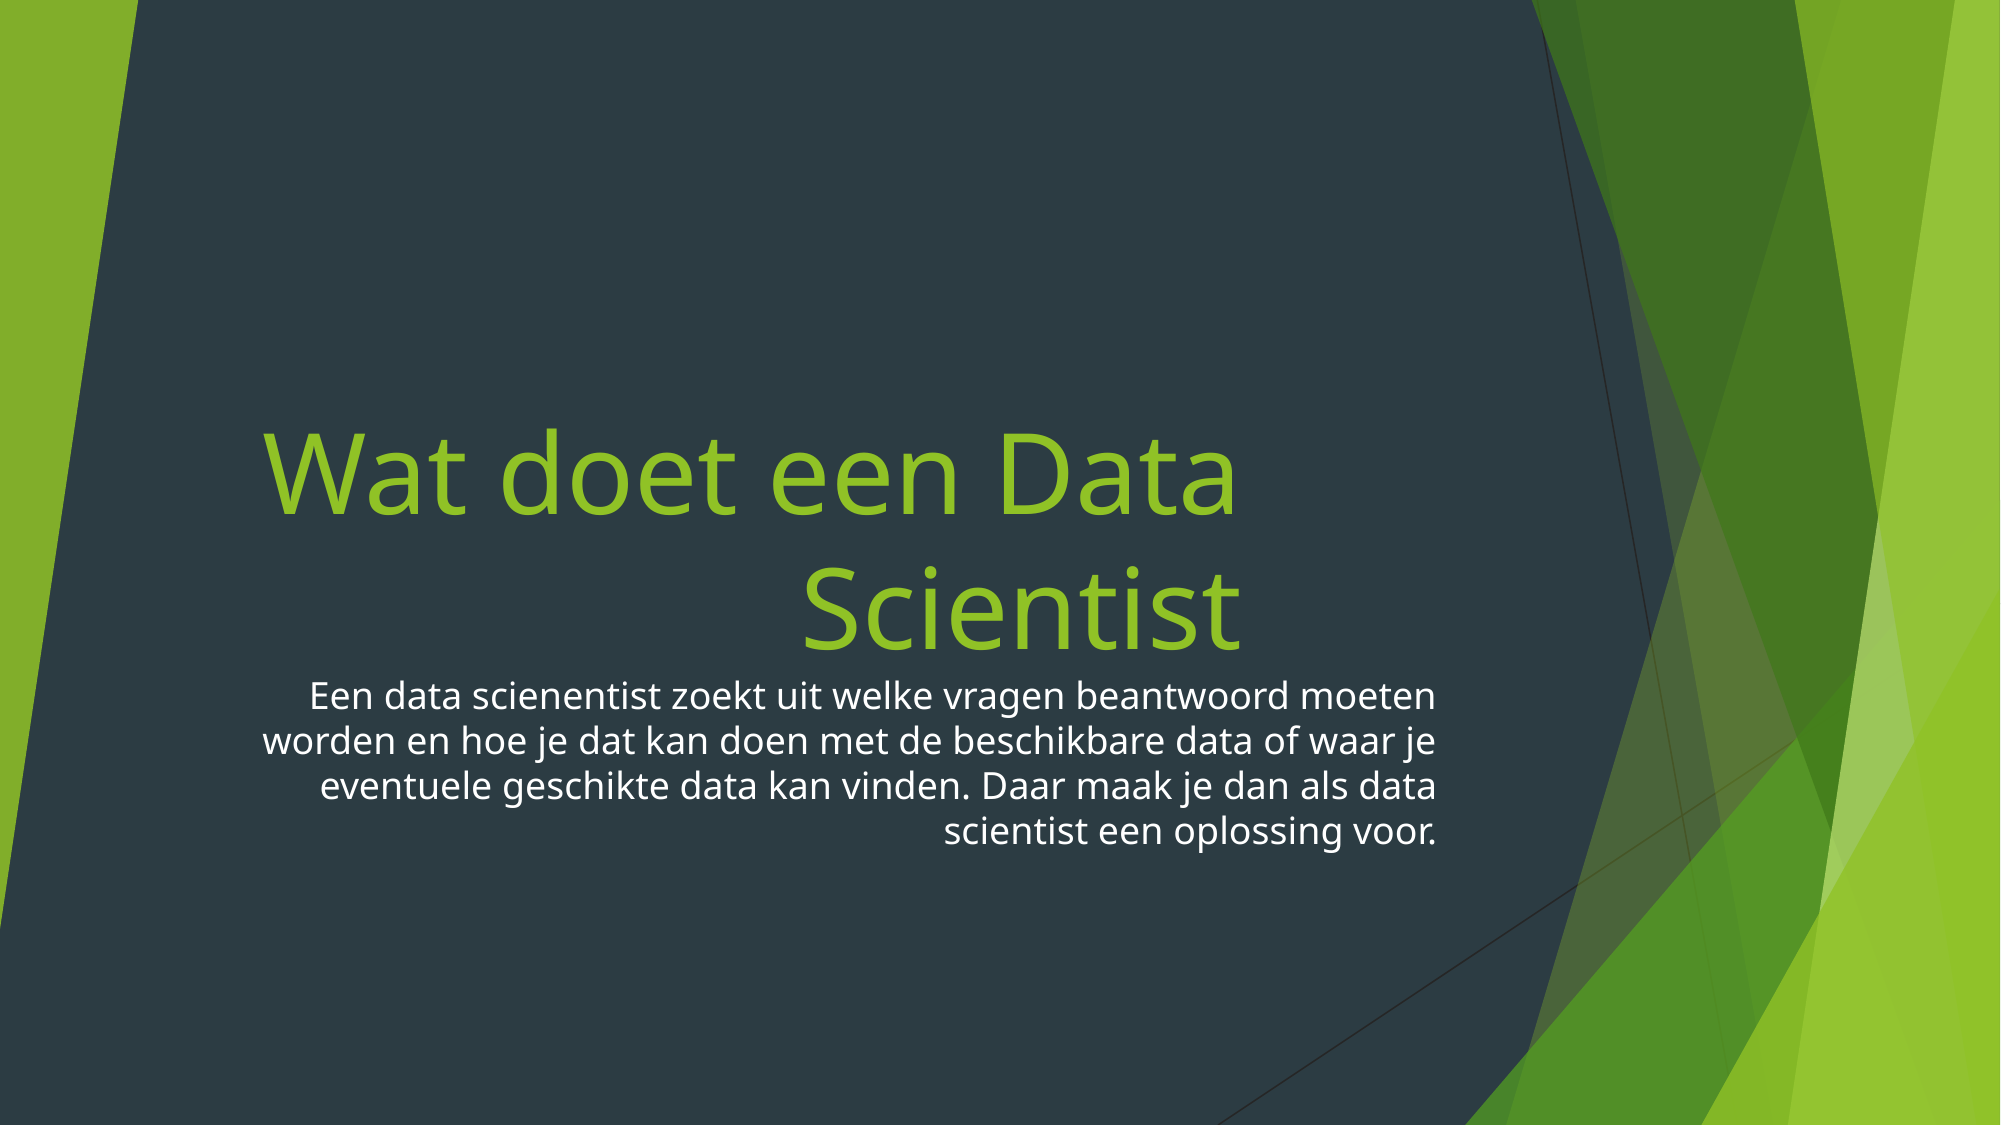

# Wat doet een Data Scientist
Een data scienentist zoekt uit welke vragen beantwoord moeten worden en hoe je dat kan doen met de beschikbare data of waar je eventuele geschikte data kan vinden. Daar maak je dan als data scientist een oplossing voor.